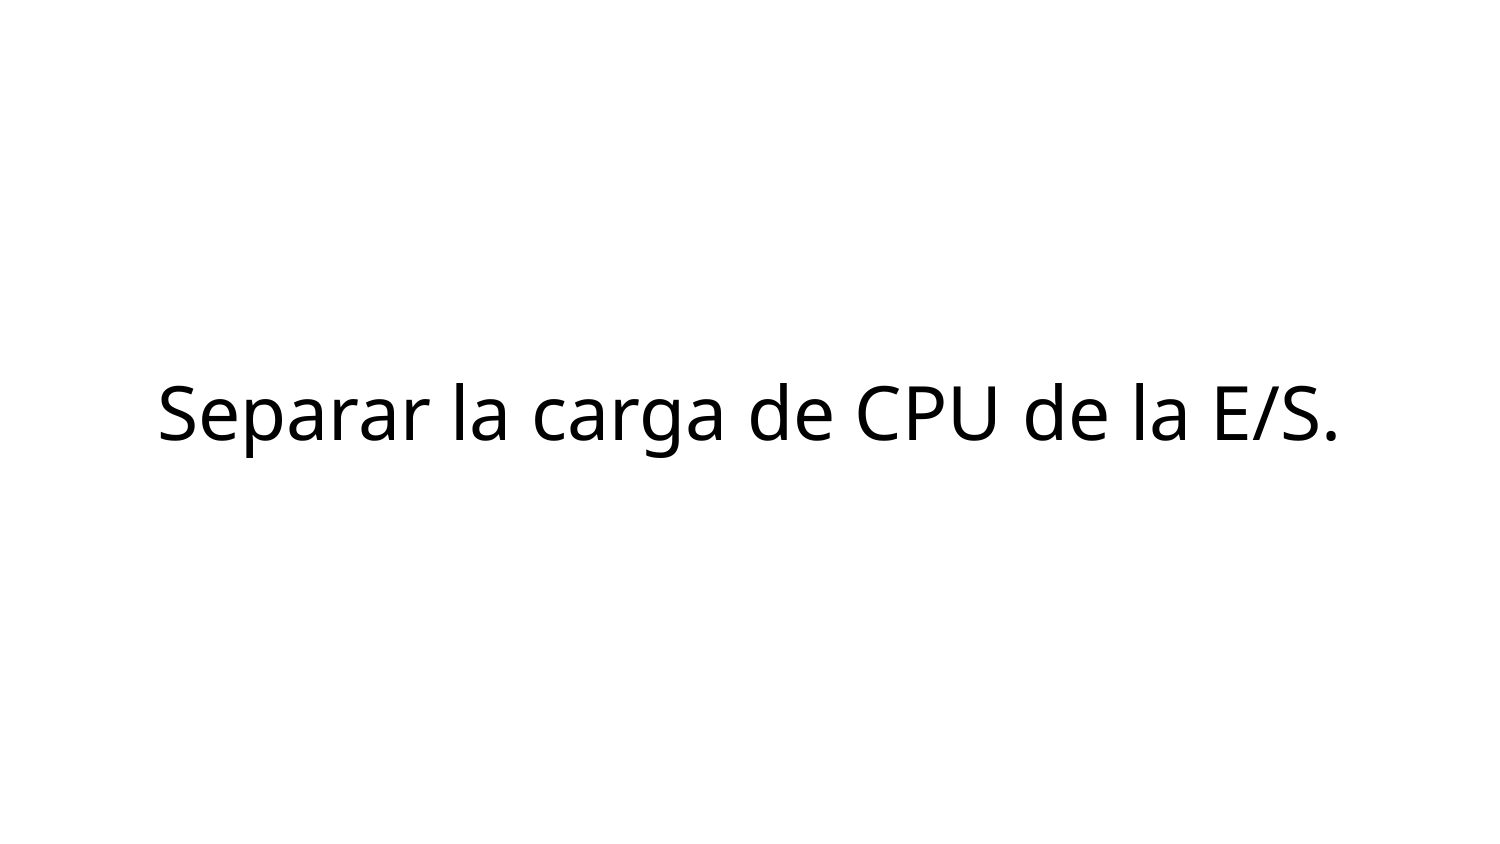

# Separar la carga de CPU de la E/S.